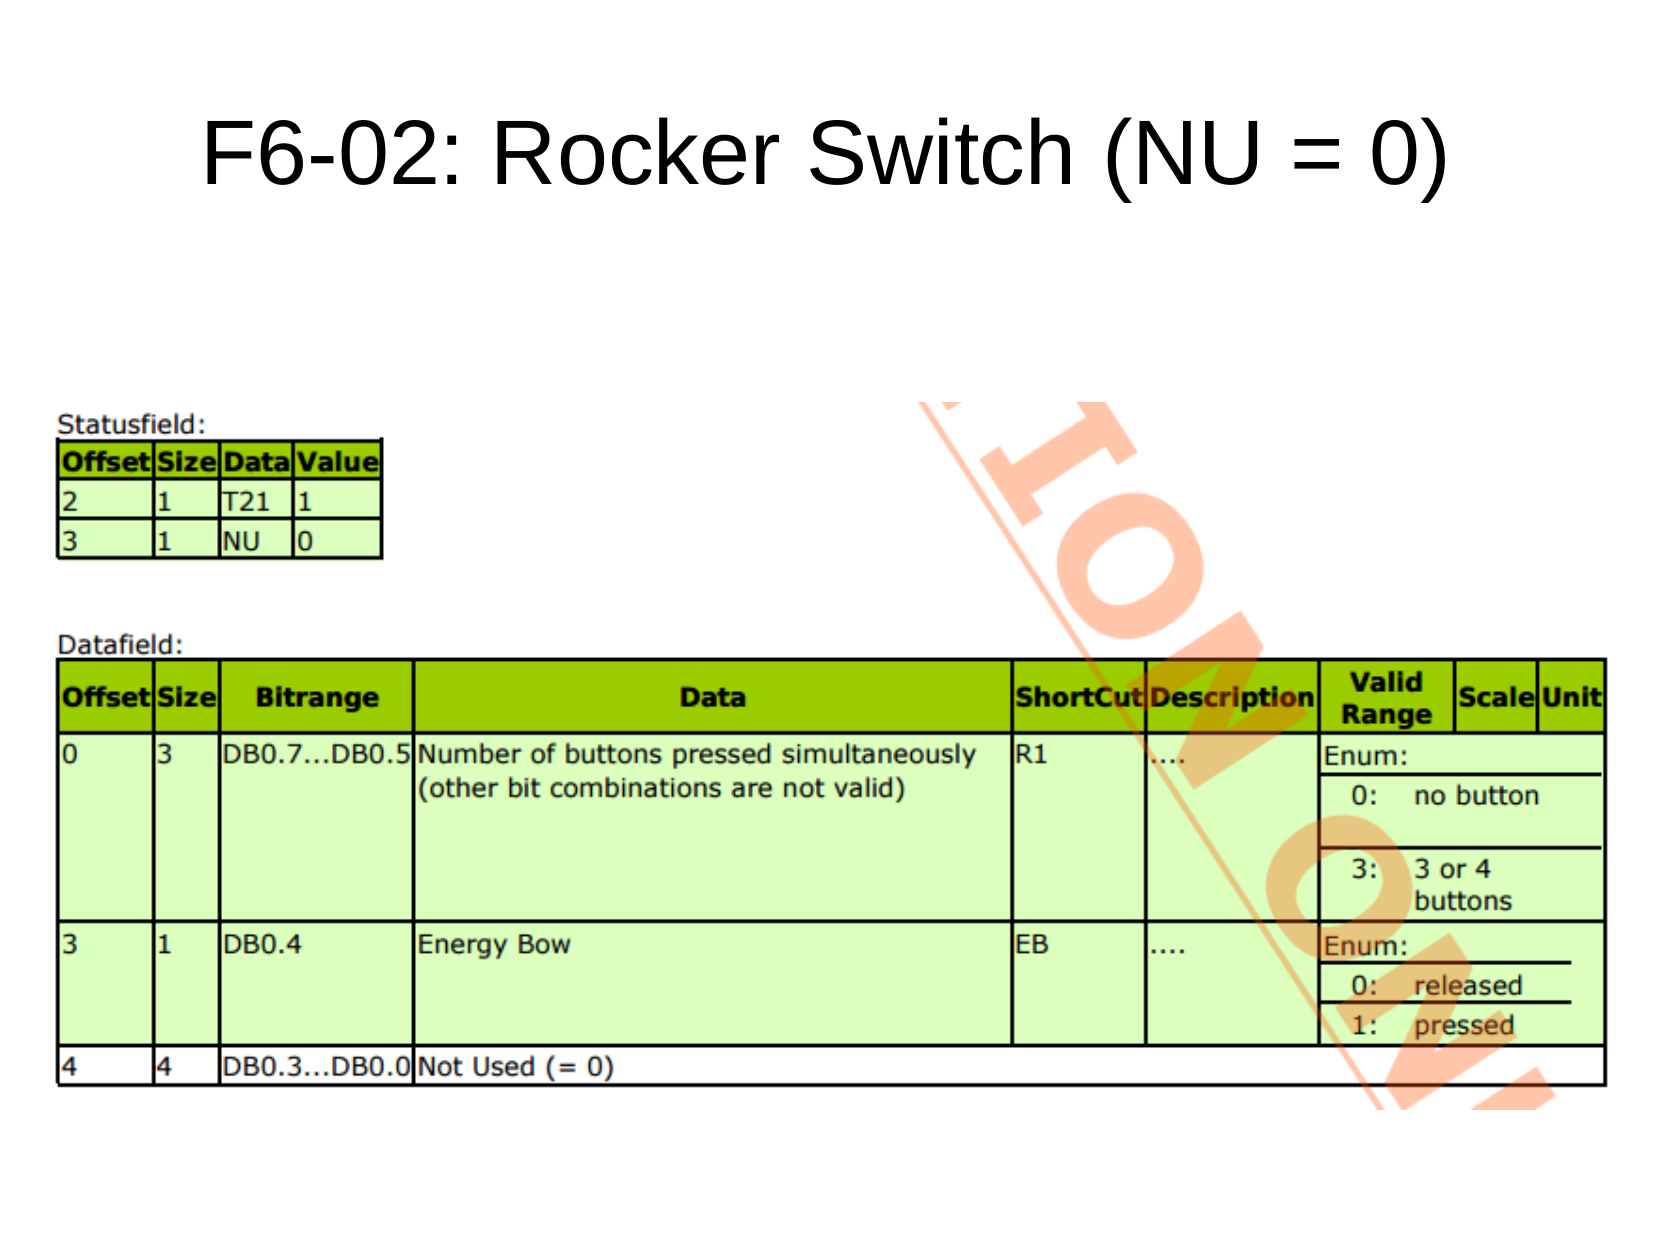

# F6-02: Rocker Switch (NU = 0)